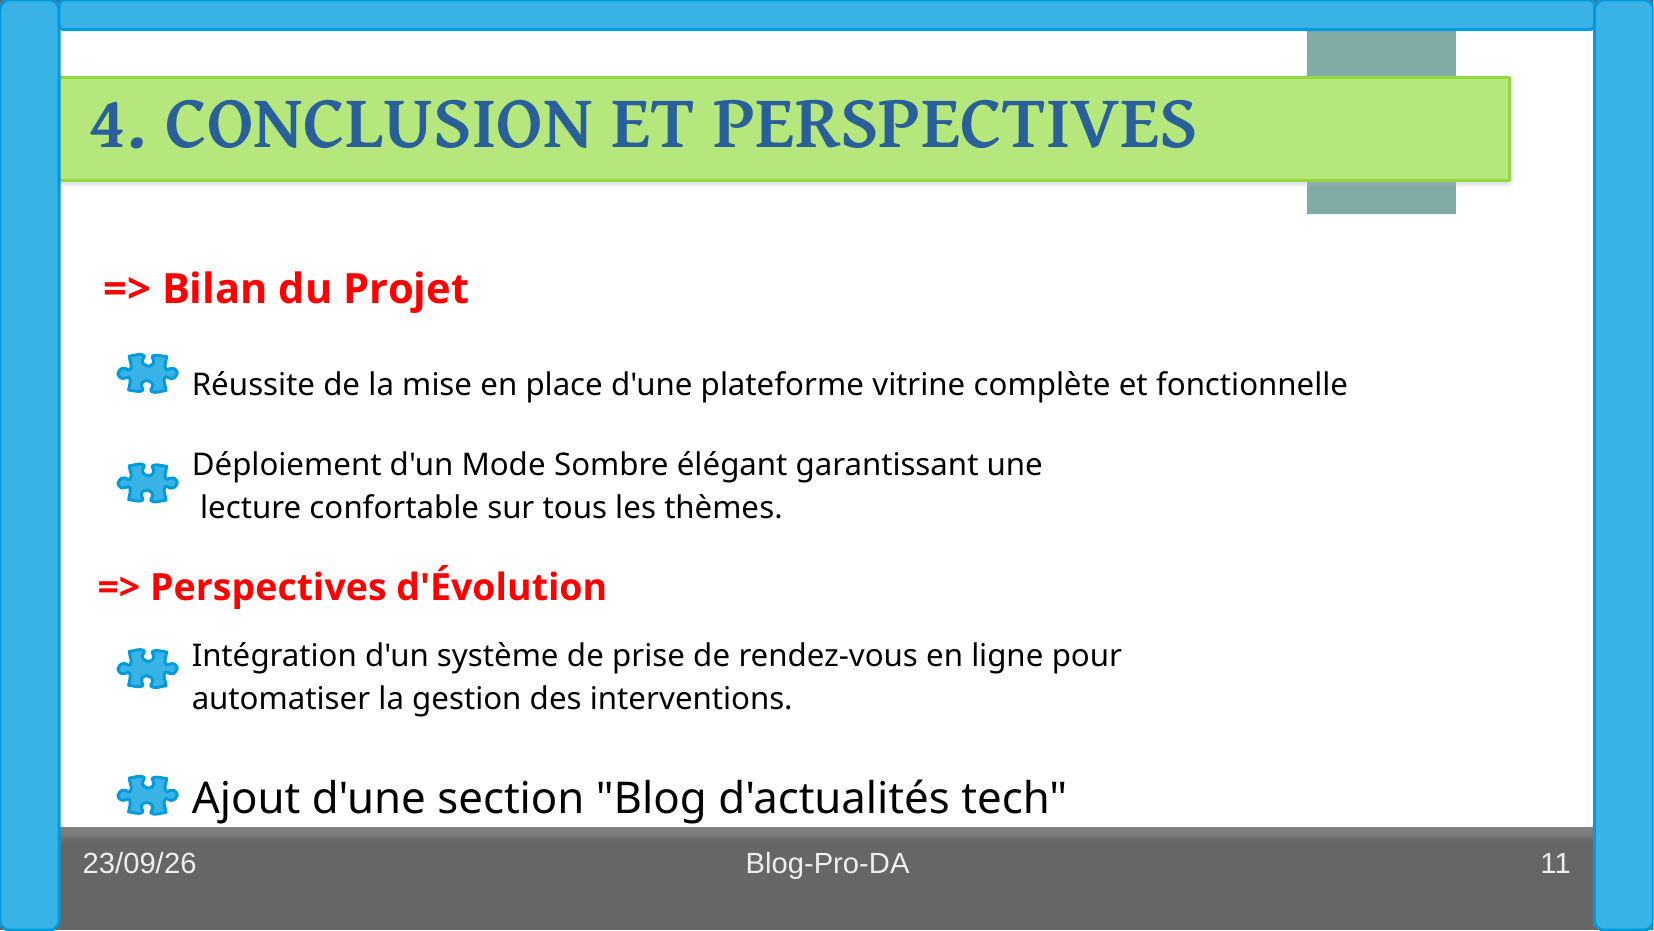

# 4. CONCLUSION ET PERSPECTIVES
=> Bilan du Projet
Réussite de la mise en place d'une plateforme vitrine complète et fonctionnelle
Déploiement d'un Mode Sombre élégant garantissant une
 lecture confortable sur tous les thèmes.
=> Perspectives d'Évolution
Intégration d'un système de prise de rendez-vous en ligne pour
automatiser la gestion des interventions.
Ajout d'une section "Blog d'actualités tech"
Blog-Pro-DA
11